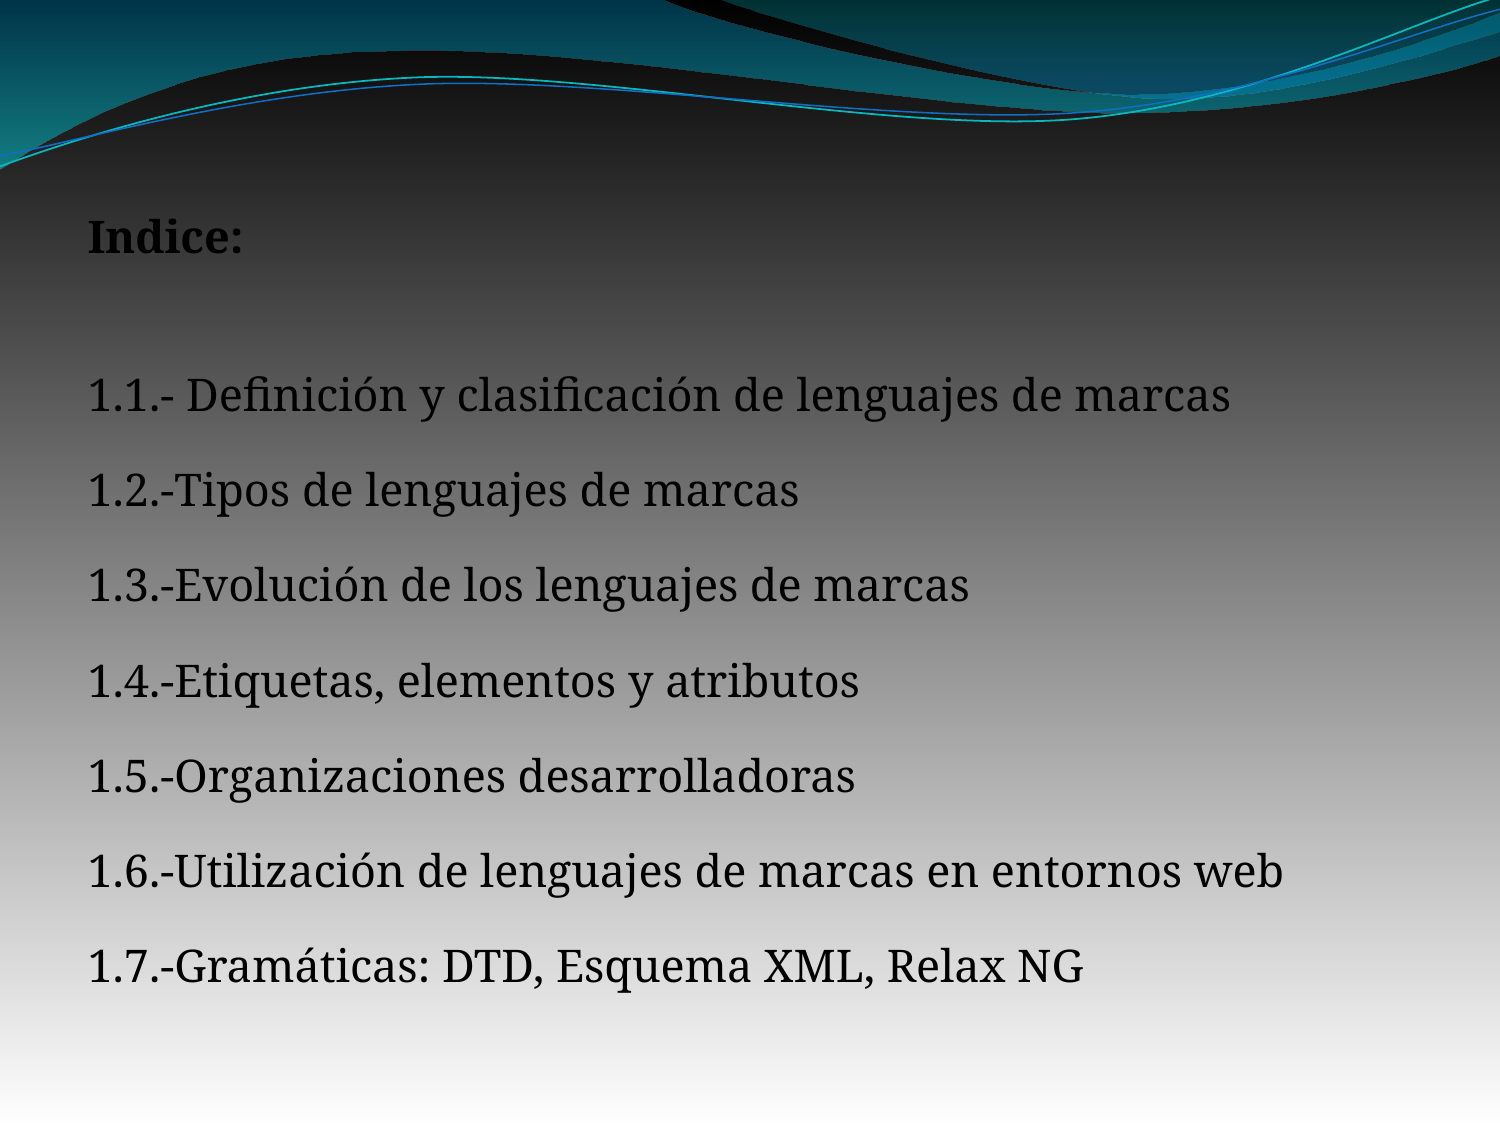

# Indice:
1.1.- Definición y clasificación de lenguajes de marcas
1.2.-Tipos de lenguajes de marcas
1.3.-Evolución de los lenguajes de marcas
1.4.-Etiquetas, elementos y atributos
1.5.-Organizaciones desarrolladoras
1.6.-Utilización de lenguajes de marcas en entornos web
1.7.-Gramáticas: DTD, Esquema XML, Relax NG